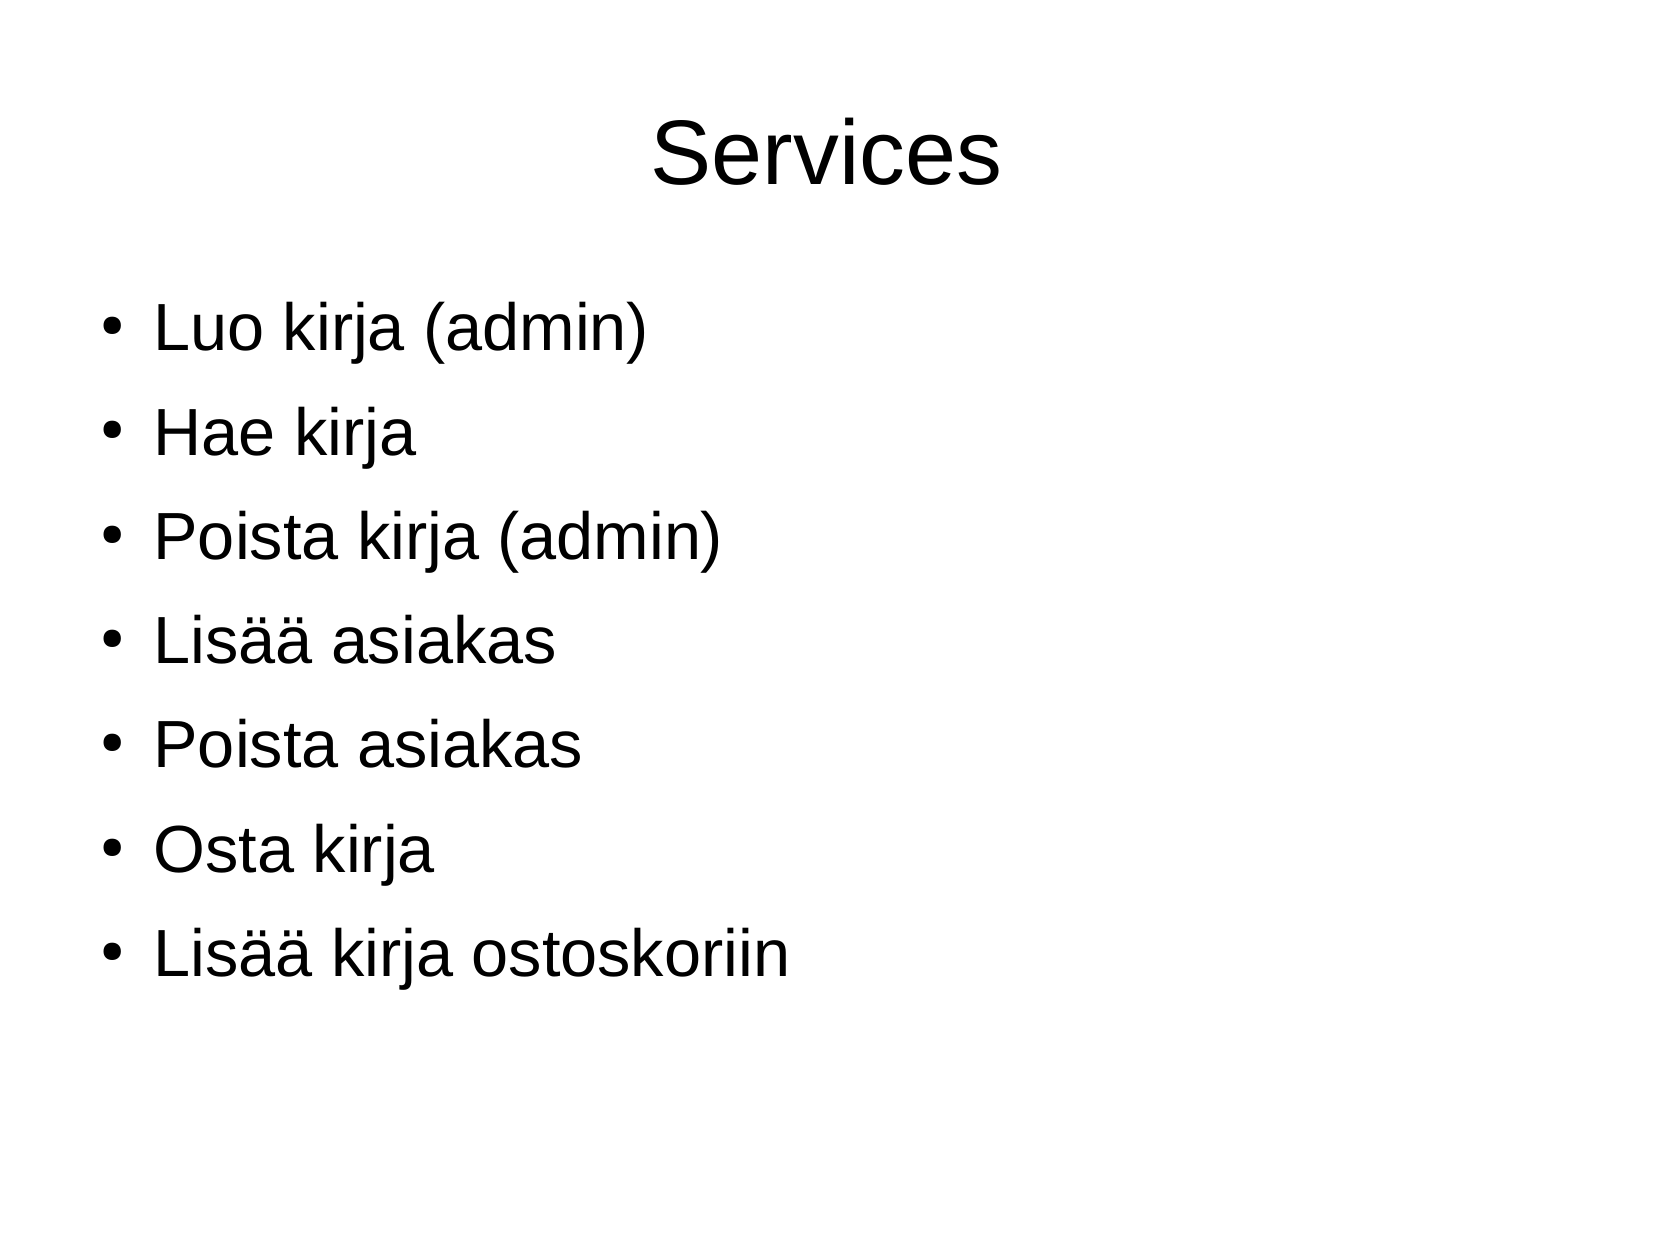

# Services
Luo kirja (admin)
Hae kirja
Poista kirja (admin)
Lisää asiakas
Poista asiakas
Osta kirja
Lisää kirja ostoskoriin